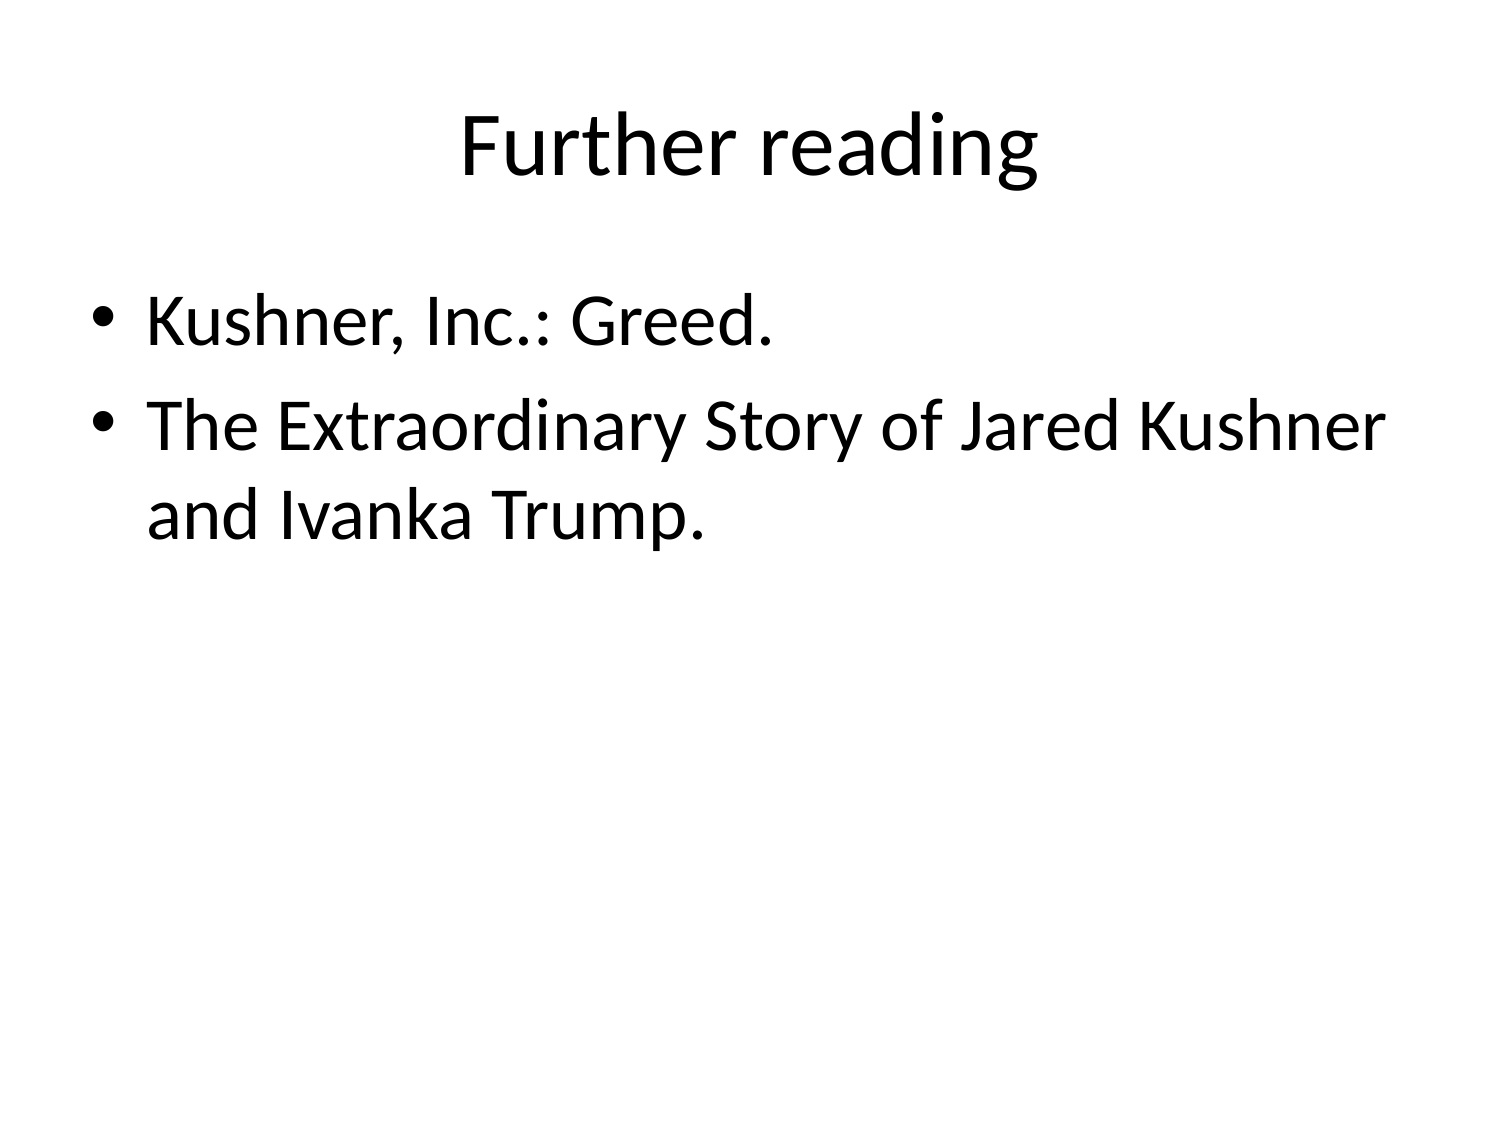

# Further reading
Kushner, Inc.: Greed.
The Extraordinary Story of Jared Kushner and Ivanka Trump.